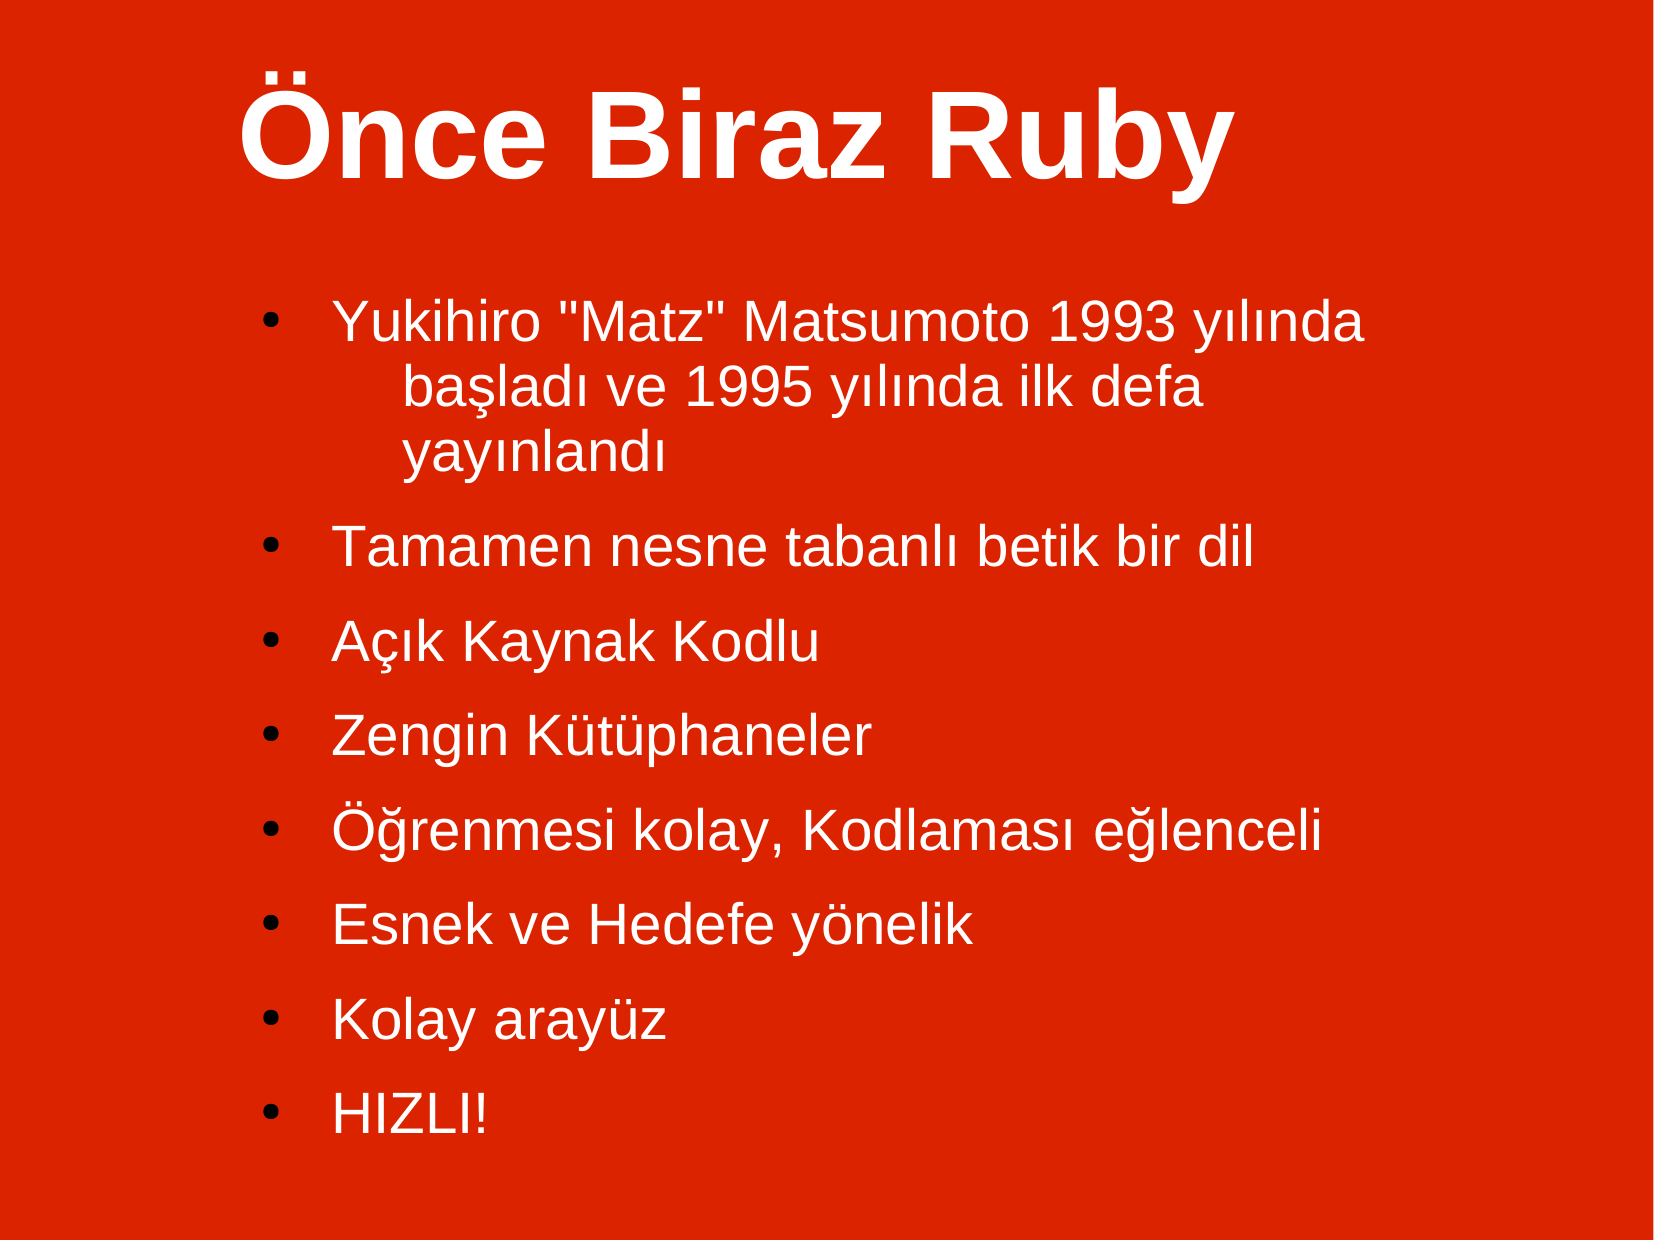

# Önce Biraz Ruby
Yukihiro "Matz" Matsumoto 1993 yılında başladı ve 1995 yılında ilk defa yayınlandı
Tamamen nesne tabanlı betik bir dil
Açık Kaynak Kodlu
Zengin Kütüphaneler
Öğrenmesi kolay, Kodlaması eğlenceli
Esnek ve Hedefe yönelik
Kolay arayüz
HIZLI!